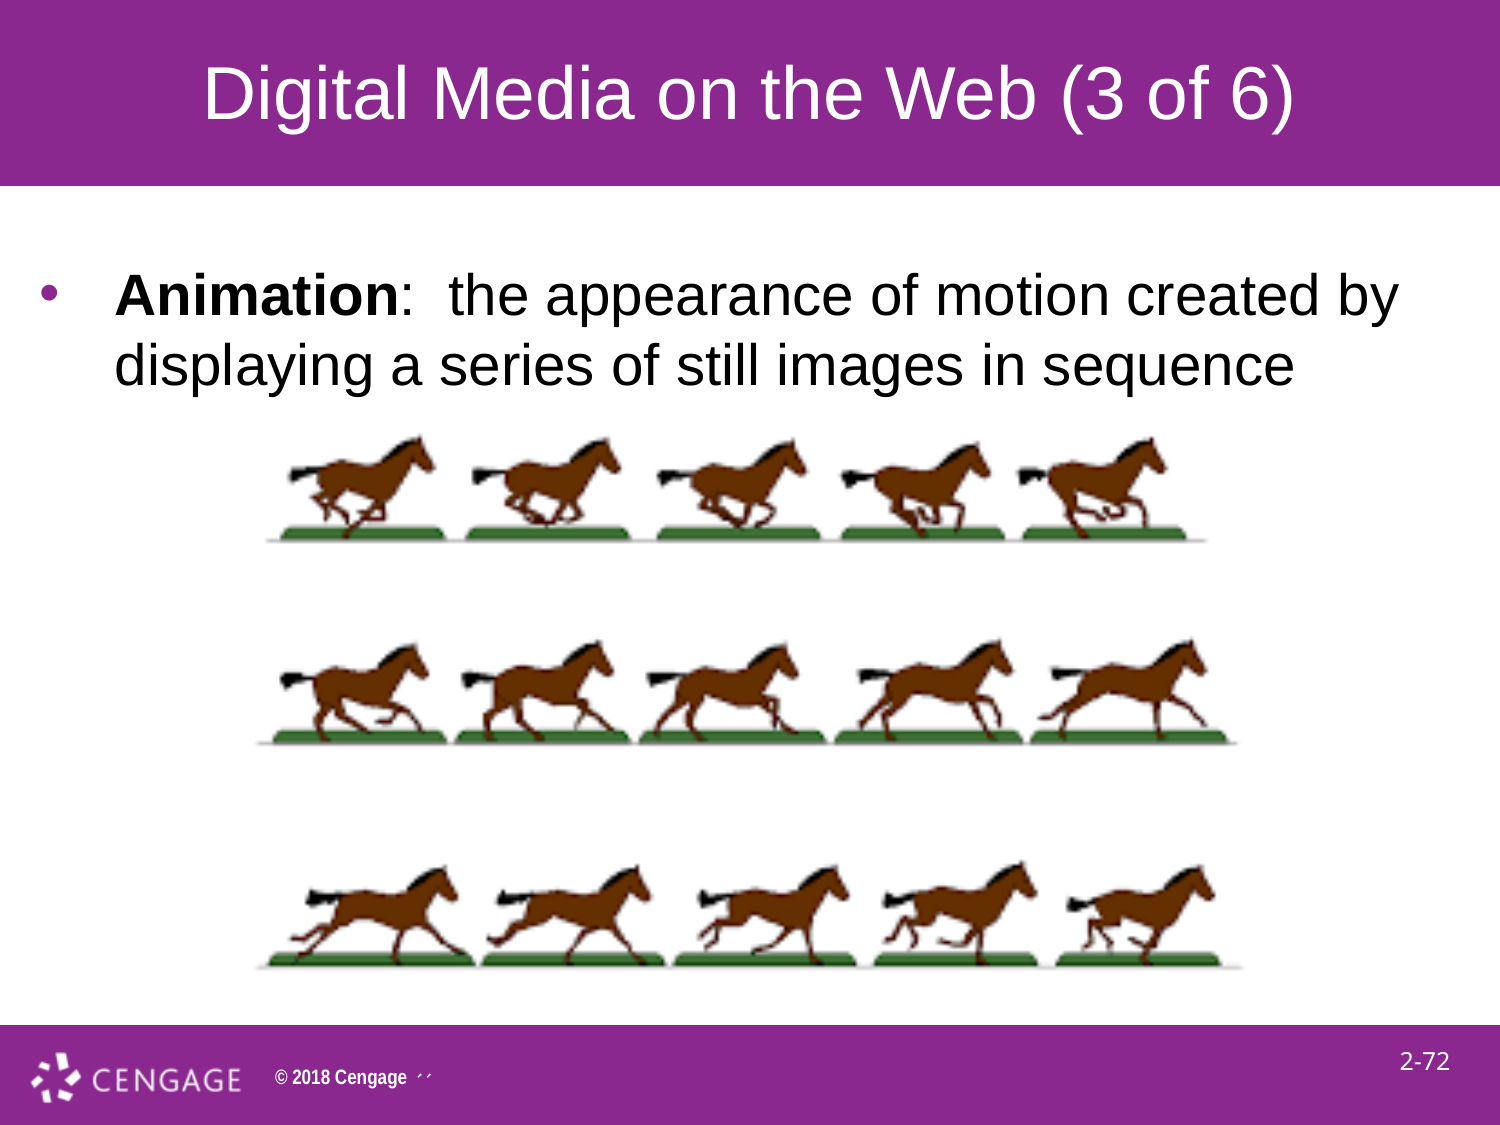

# Digital Media on the Web (3 of 6)
Animation: the appearance of motion created by displaying a series of still images in sequence